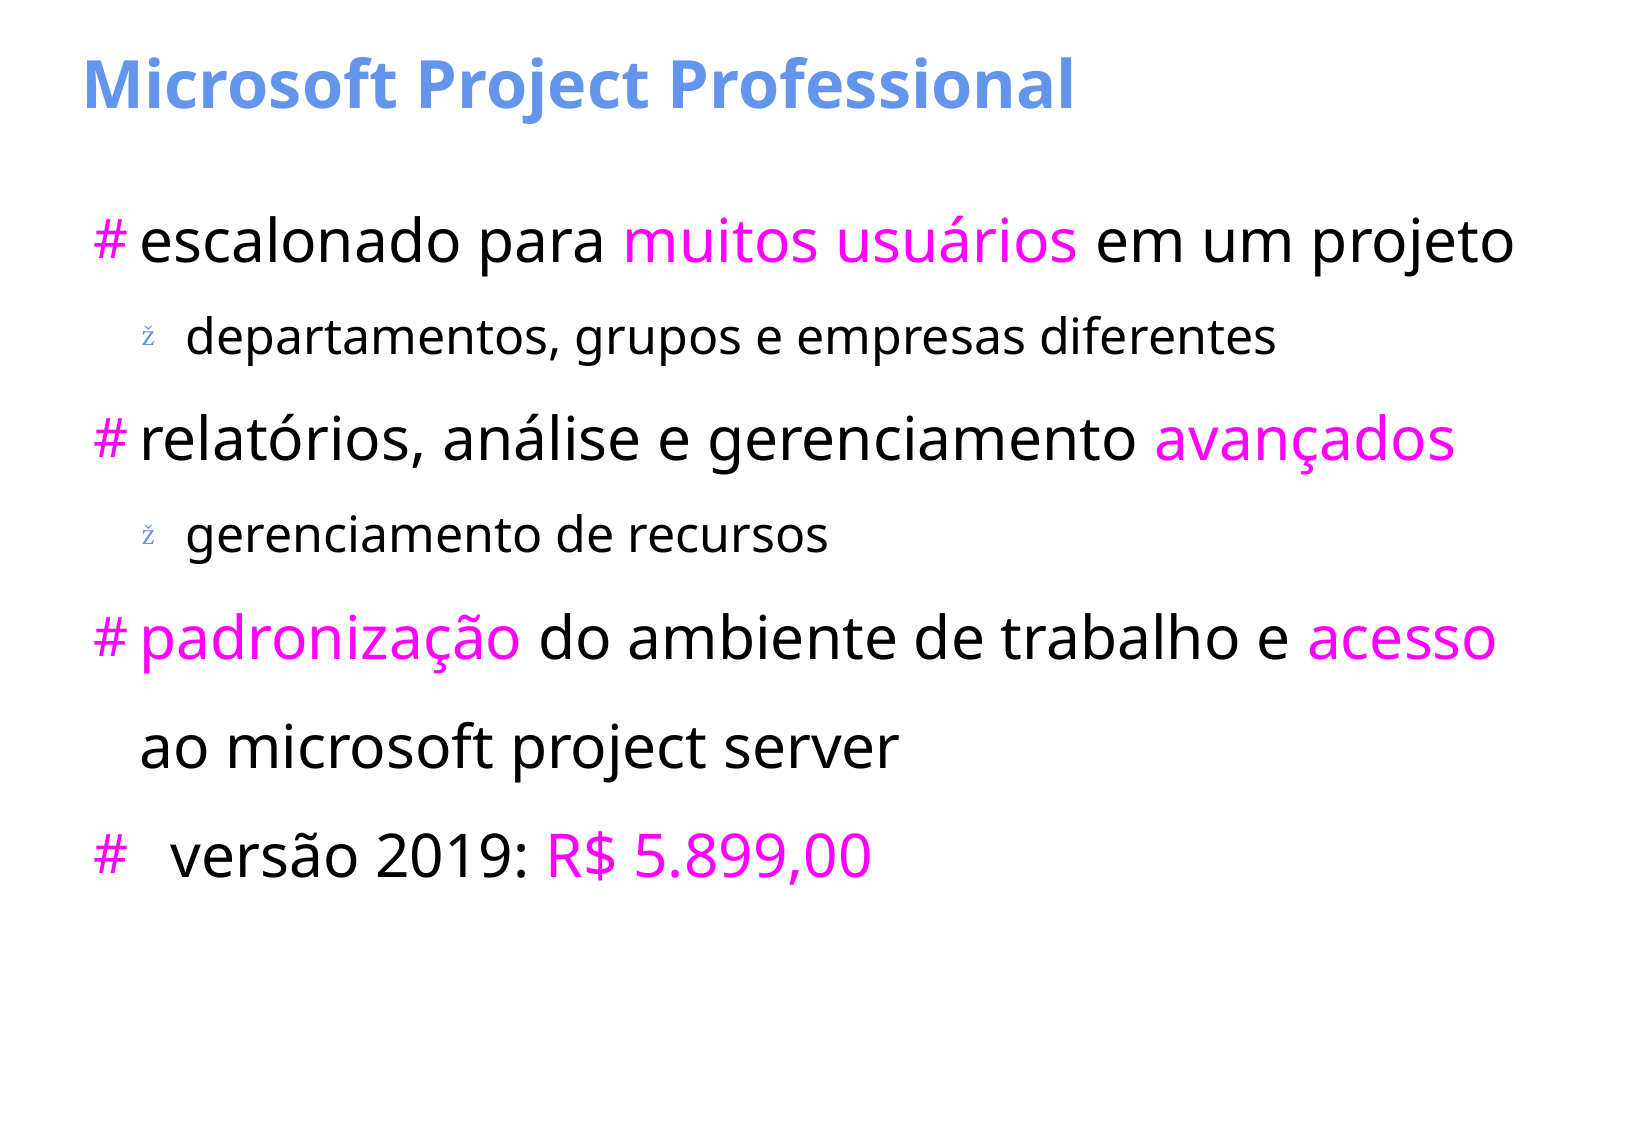

# Microsoft Project Professional
escalonado para muitos usuários em um projeto
departamentos, grupos e empresas diferentes
relatórios, análise e gerenciamento avançados
gerenciamento de recursos
padronização do ambiente de trabalho e acesso ao microsoft project server
 versão 2019: R$ 5.899,00